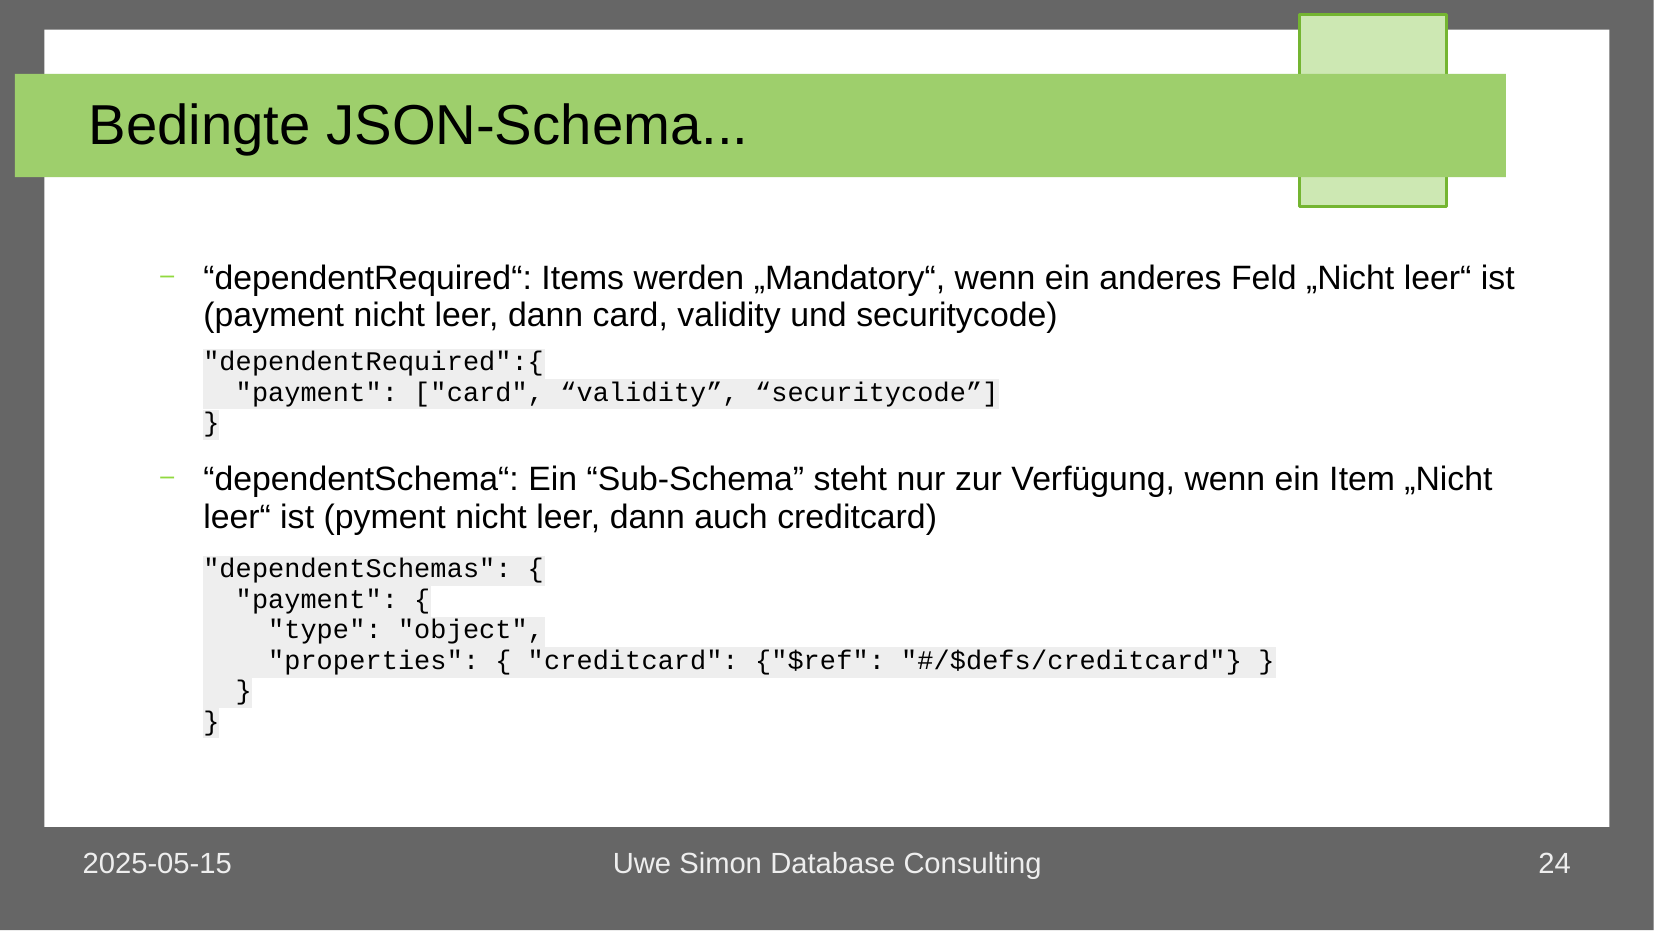

# Bedingte JSON-Schema...
“dependentRequired“: Items werden „Mandatory“, wenn ein anderes Feld „Nicht leer“ ist (payment nicht leer, dann card, validity und securitycode)
"dependentRequired":{
 "payment": ["card", “validity”, “securitycode”]
}
“dependentSchema“: Ein “Sub-Schema” steht nur zur Verfügung, wenn ein Item „Nicht leer“ ist (pyment nicht leer, dann auch creditcard)
"dependentSchemas": {
 "payment": {
 "type": "object",
 "properties": { "creditcard": {"$ref": "#/$defs/creditcard"} }
 }
}
2024-04-24
Uwe Simon Database Consulting
24